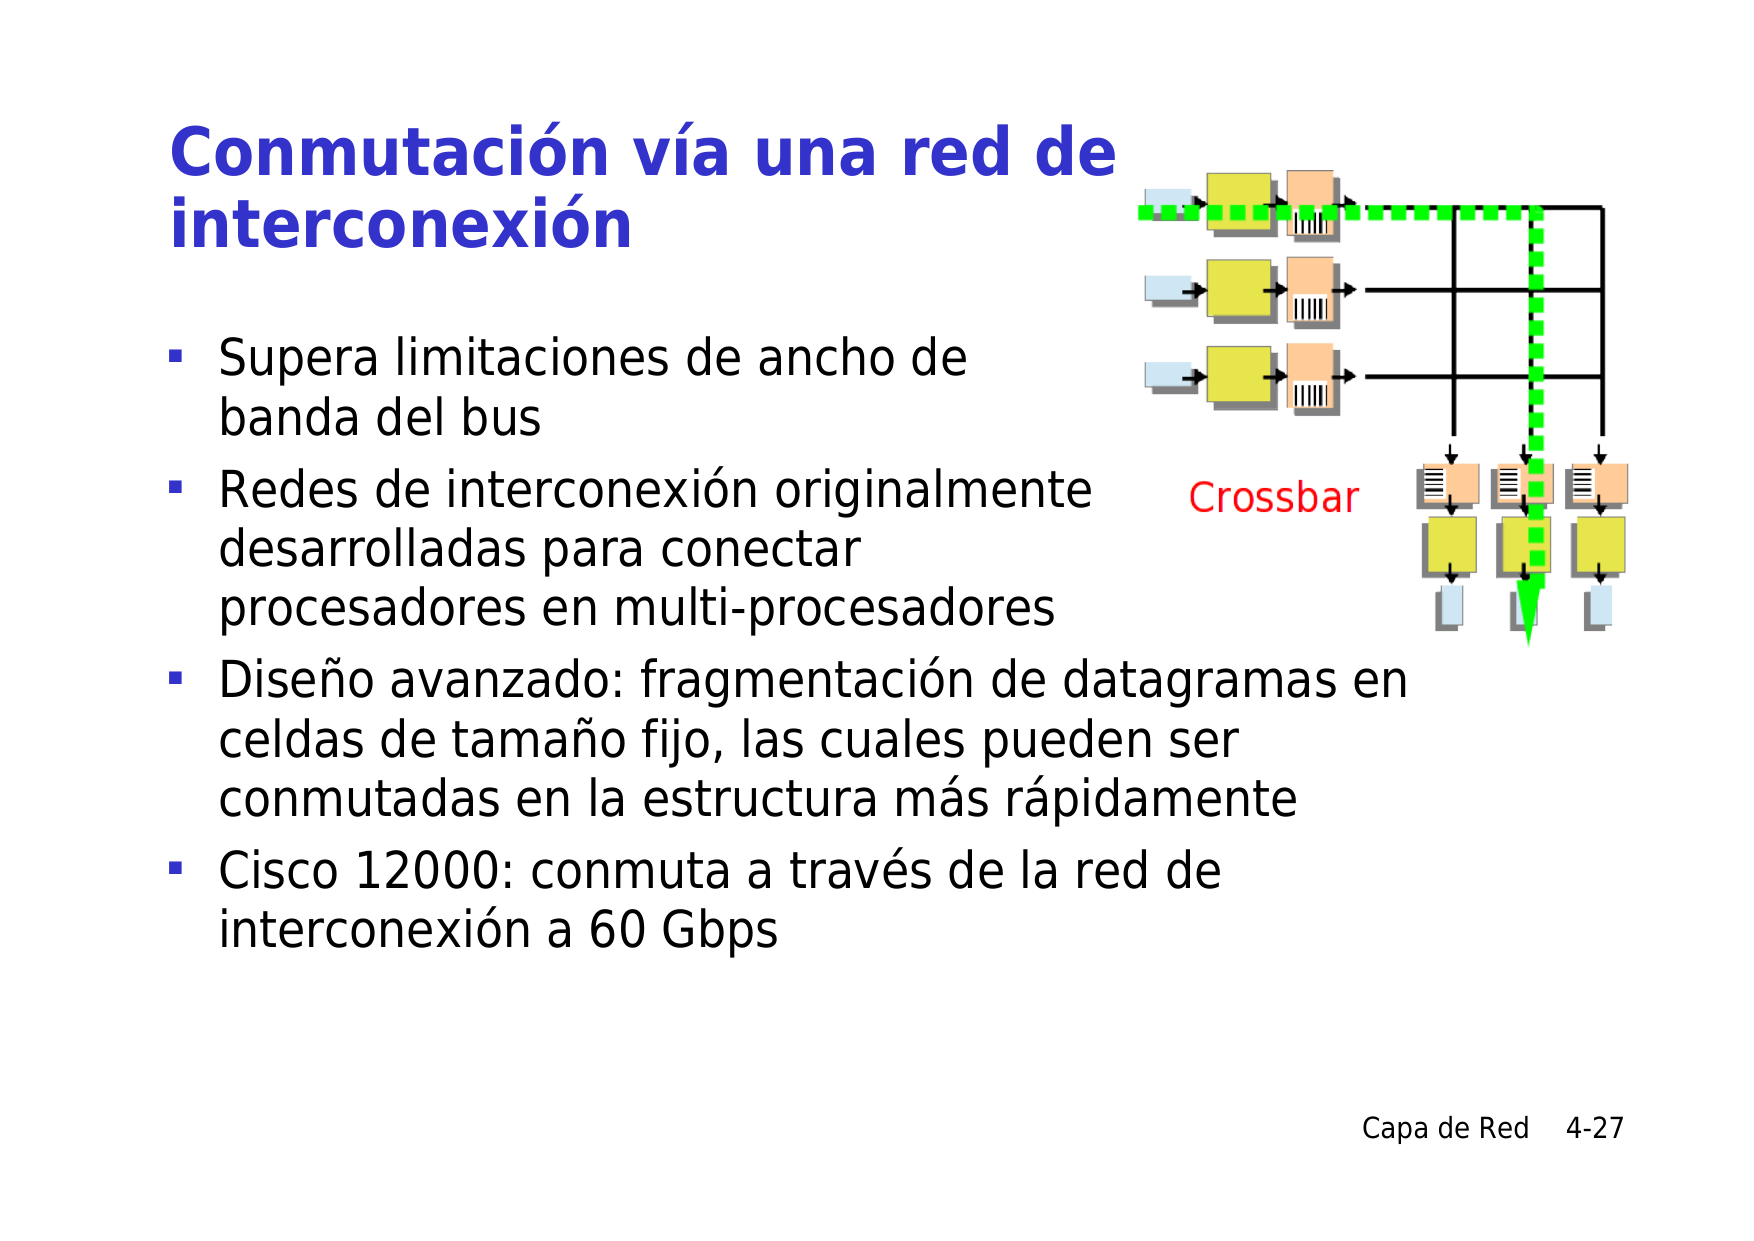

# Conmutación vía una red de interconexión
Supera limitaciones de ancho de
banda del bus
Redes de interconexión originalmente
desarrolladas para conectar
procesadores en multi-procesadores
Diseño avanzado: fragmentación de datagramas en celdas de tamaño fijo, las cuales pueden ser conmutadas en la estructura más rápidamente
Cisco 12000: conmuta a través de la red de interconexión a 60 Gbps